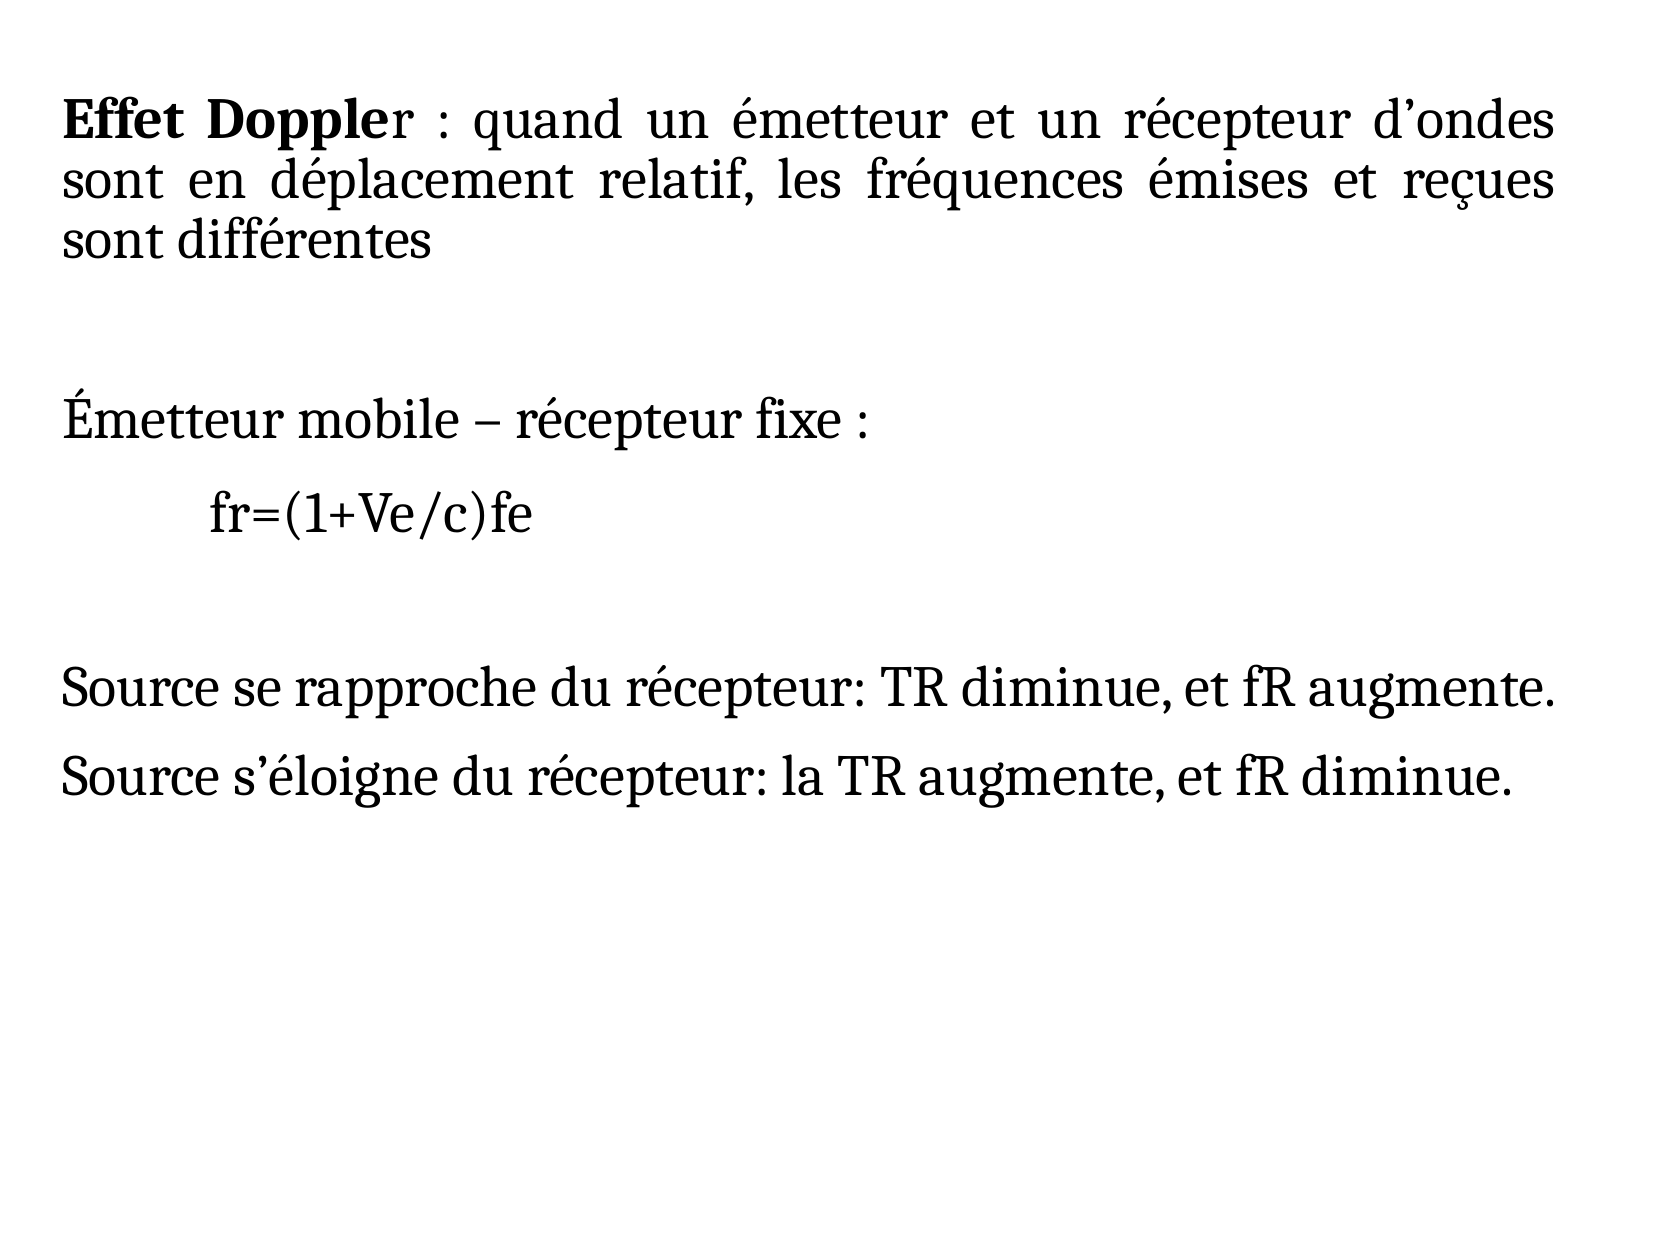

Effet Doppler : quand un émetteur et un récepteur d’ondes sont en déplacement relatif, les fréquences émises et reçues sont différentes
Émetteur mobile – récepteur fixe :
		fr=(1+Ve/c)fe
Source se rapproche du récepteur: TR diminue, et fR augmente.
Source s’éloigne du récepteur: la TR augmente, et fR diminue.